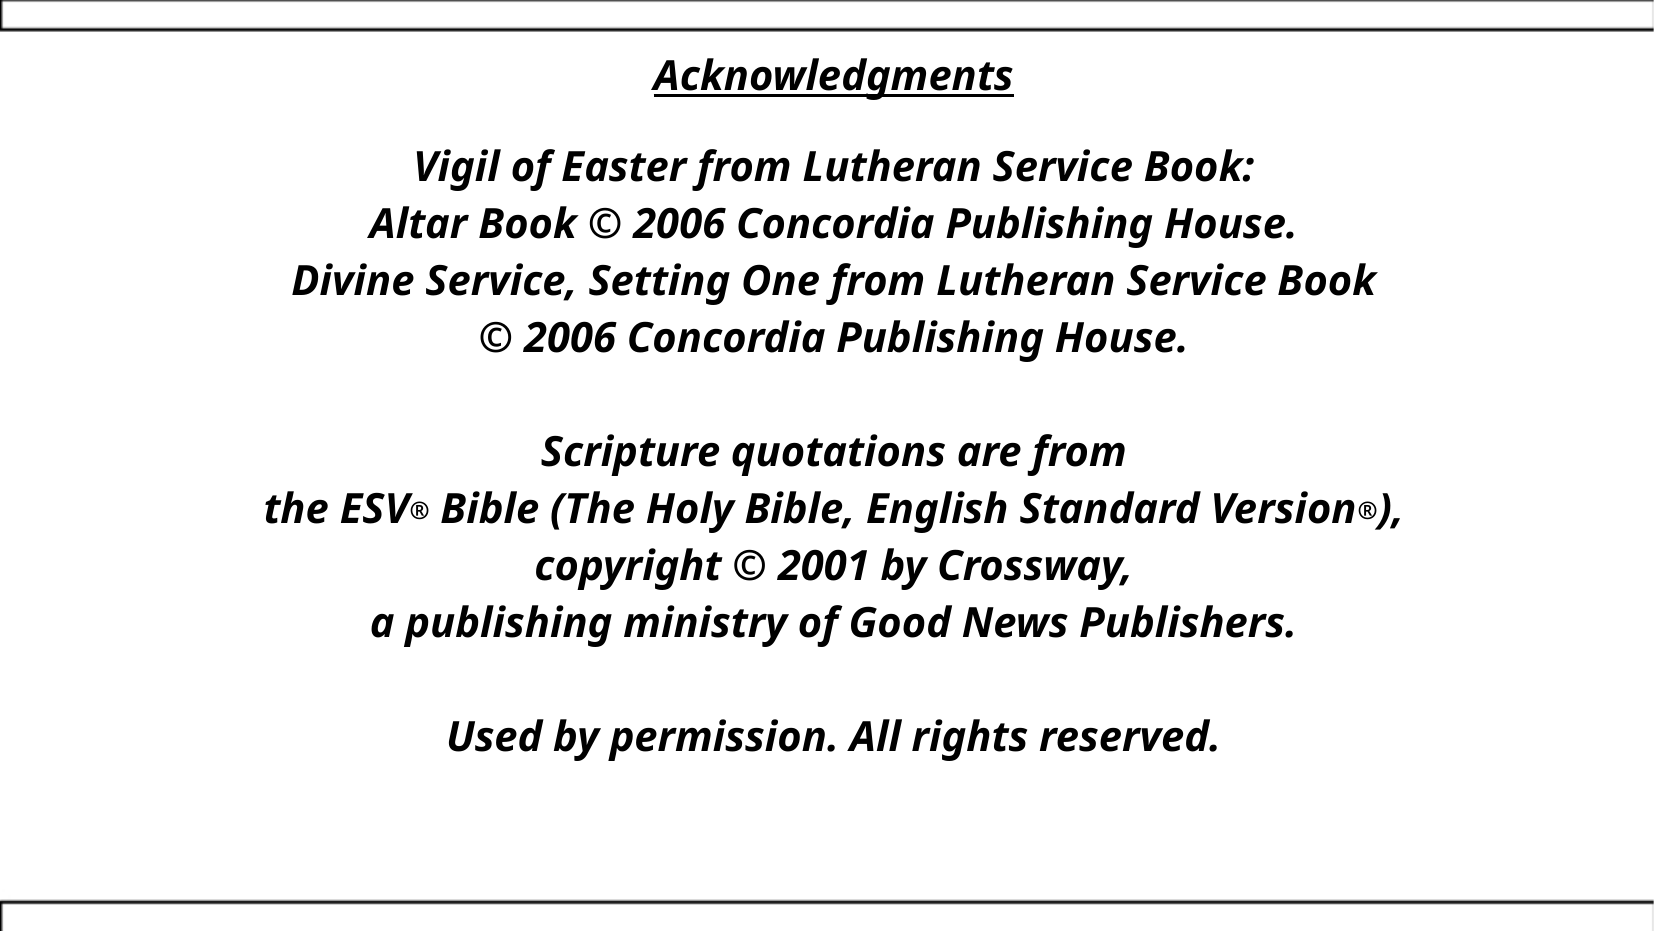

Acknowledgments
Vigil of Easter from Lutheran Service Book:
Altar Book © 2006 Concordia Publishing House.
Divine Service, Setting One from Lutheran Service Book
© 2006 Concordia Publishing House.
Scripture quotations are from
the ESV® Bible (The Holy Bible, English Standard Version®),
copyright © 2001 by Crossway,
a publishing ministry of Good News Publishers.
Used by permission. All rights reserved.